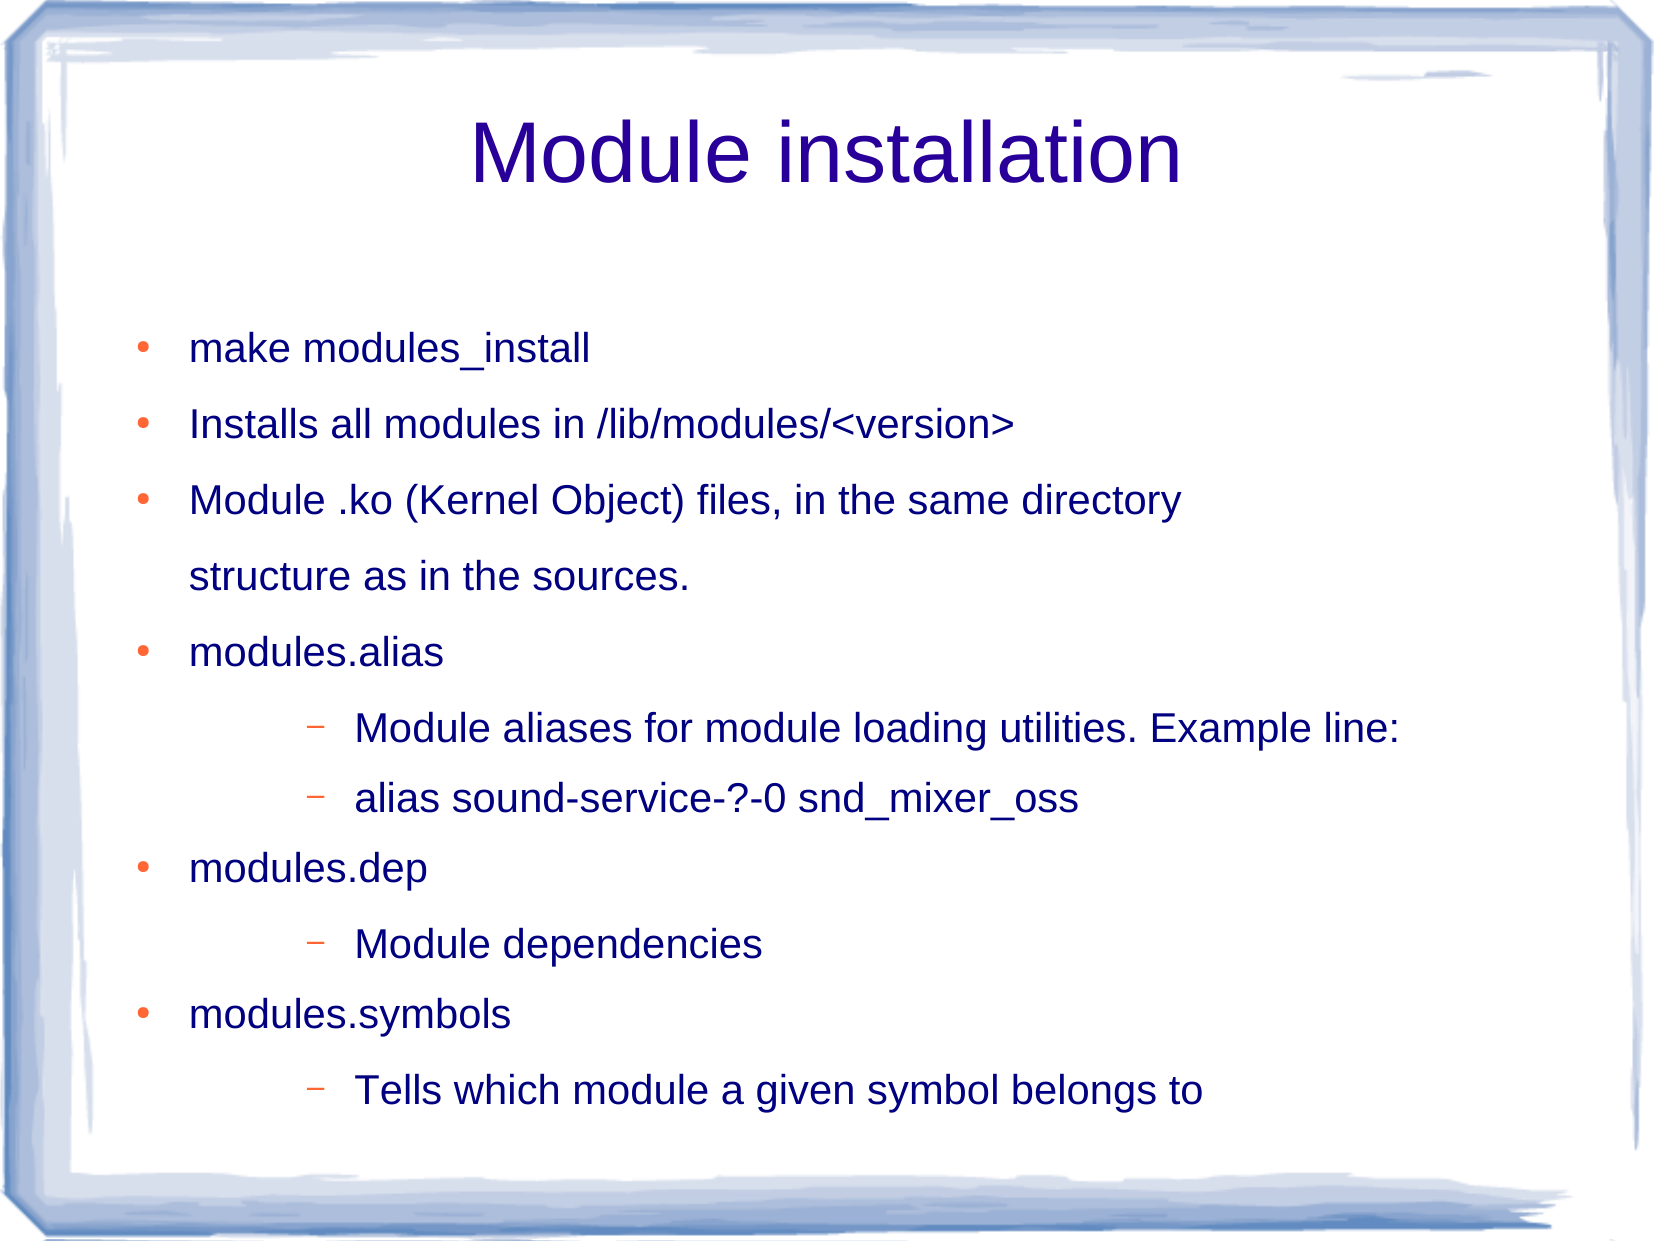

# Module installation
make modules_install
Installs all modules in /lib/modules/<version>
Module .ko (Kernel Object) files, in the same directory
structure as in the sources.
modules.alias
Module aliases for module loading utilities. Example line:
alias sound-service-?-0 snd_mixer_oss
modules.dep
Module dependencies
modules.symbols
Tells which module a given symbol belongs to